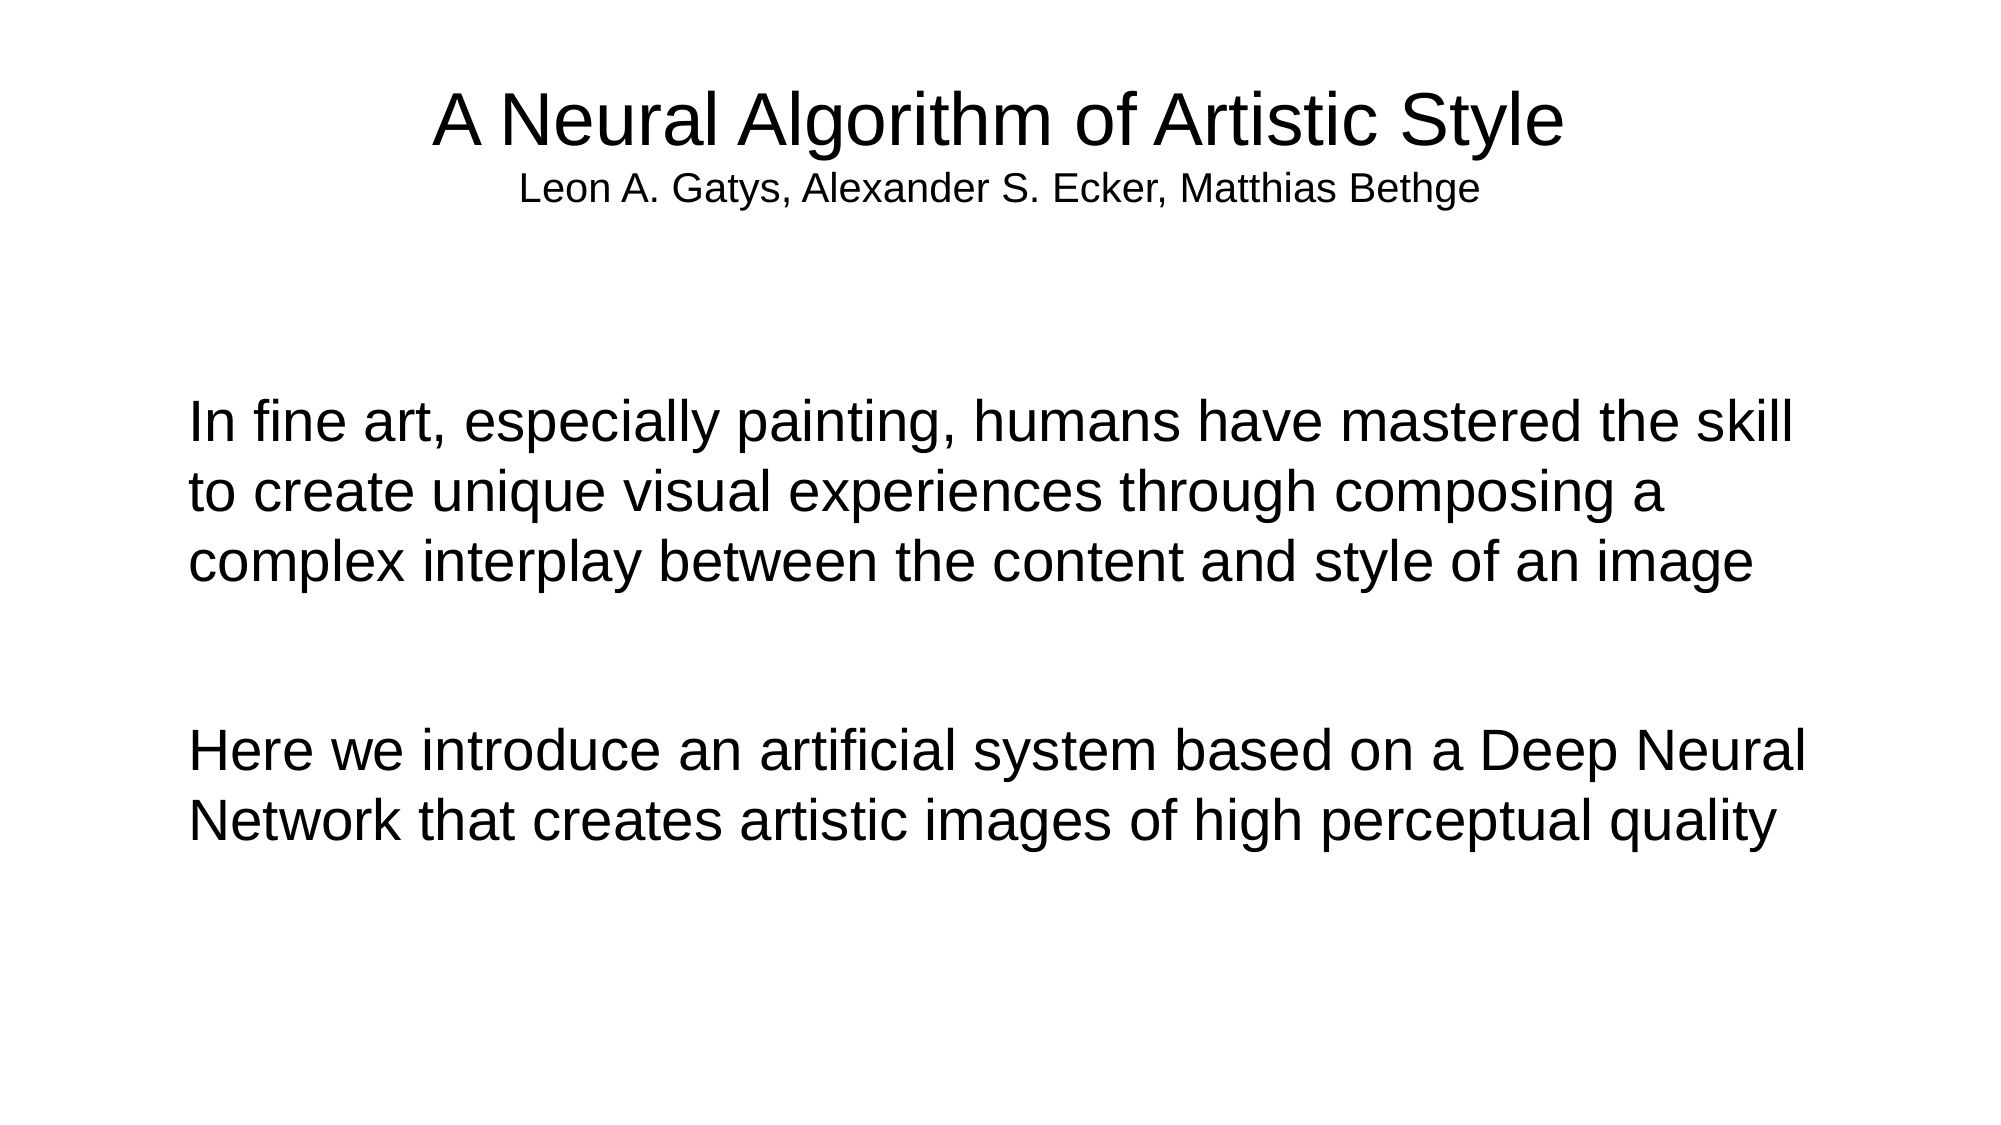

A Neural Algorithm of Artistic Style
Leon A. Gatys, Alexander S. Ecker, Matthias Bethge
In ﬁne art, especially painting, humans have mastered the skill to create unique visual experiences through composing a complex interplay between the content and style of an image
Here we introduce an artiﬁcial system based on a Deep Neural Network that creates artistic images of high perceptual quality